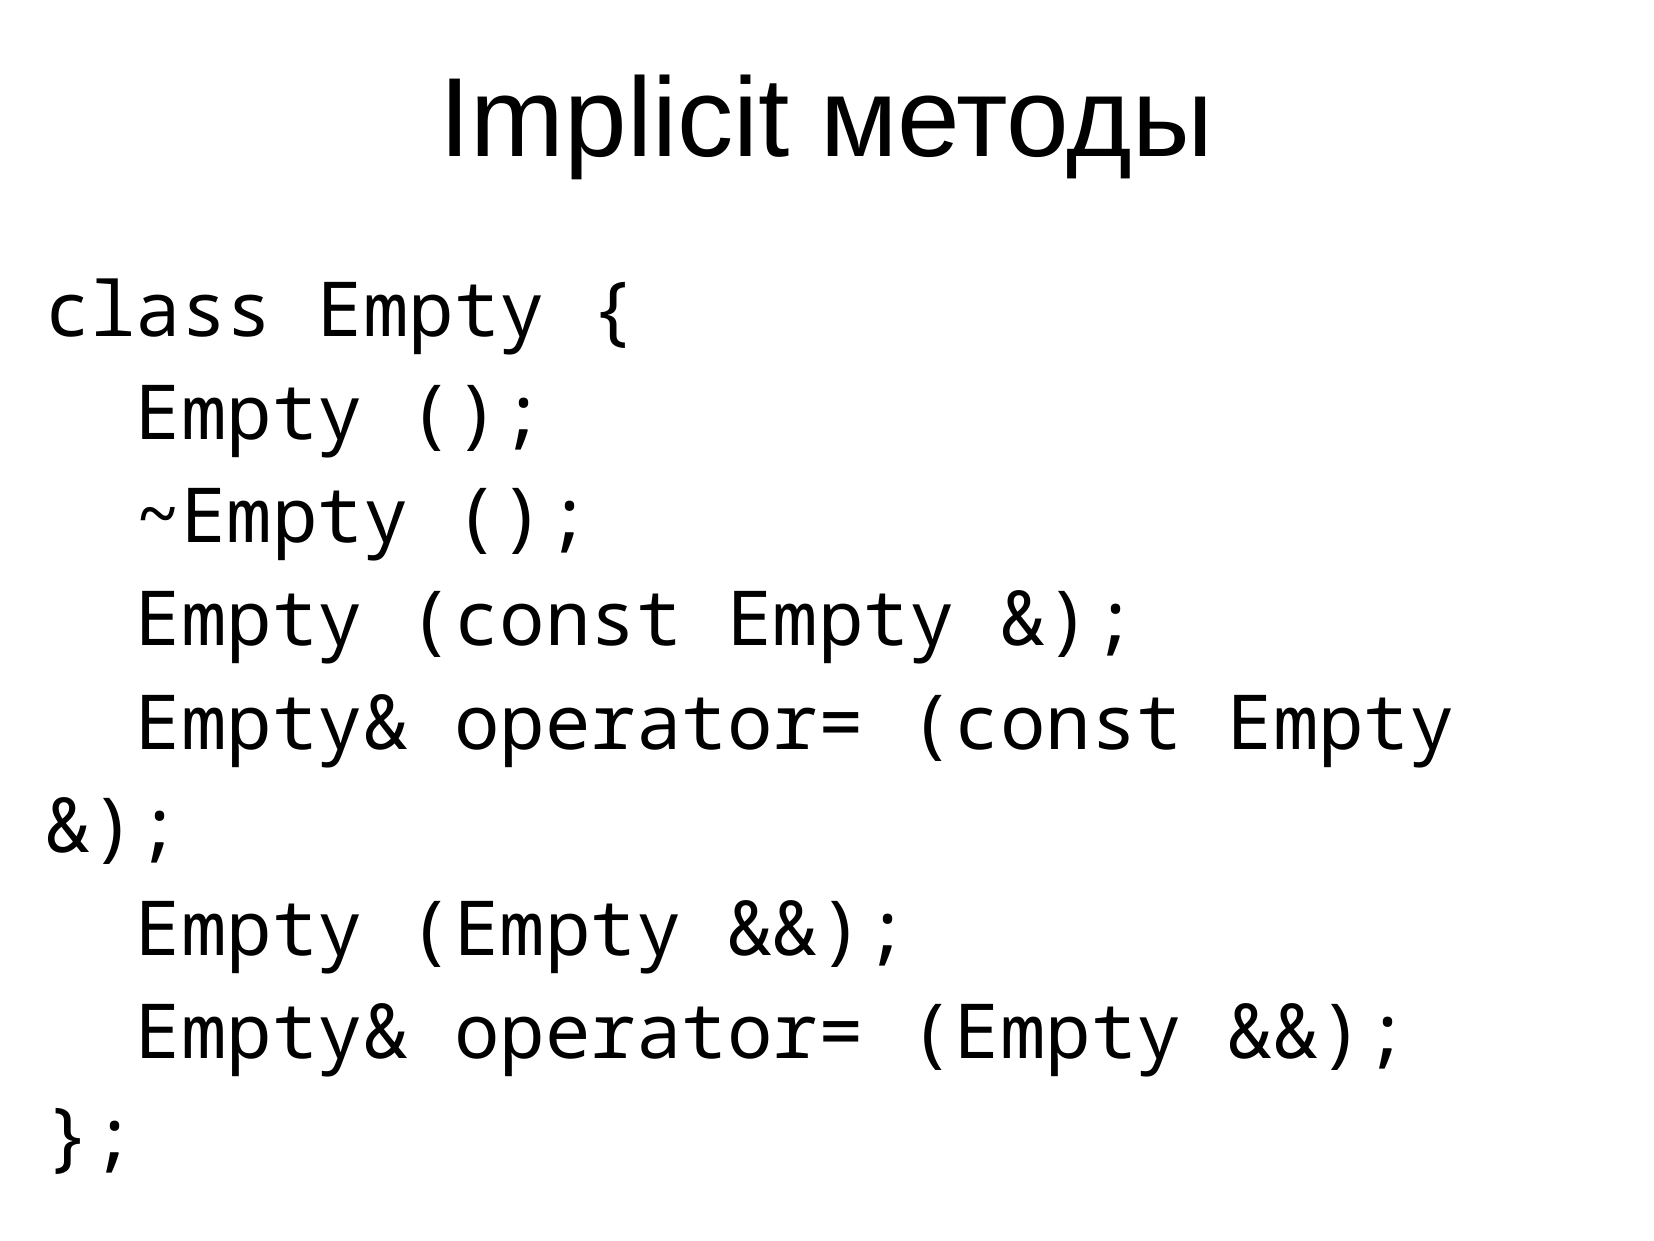

# Implicit методы
class Empty {
 Empty ();
 ~Empty ();
 Empty (const Empty &);
 Empty& operator= (const Empty &);
 Empty (Empty &&);
 Empty& operator= (Empty &&);
};